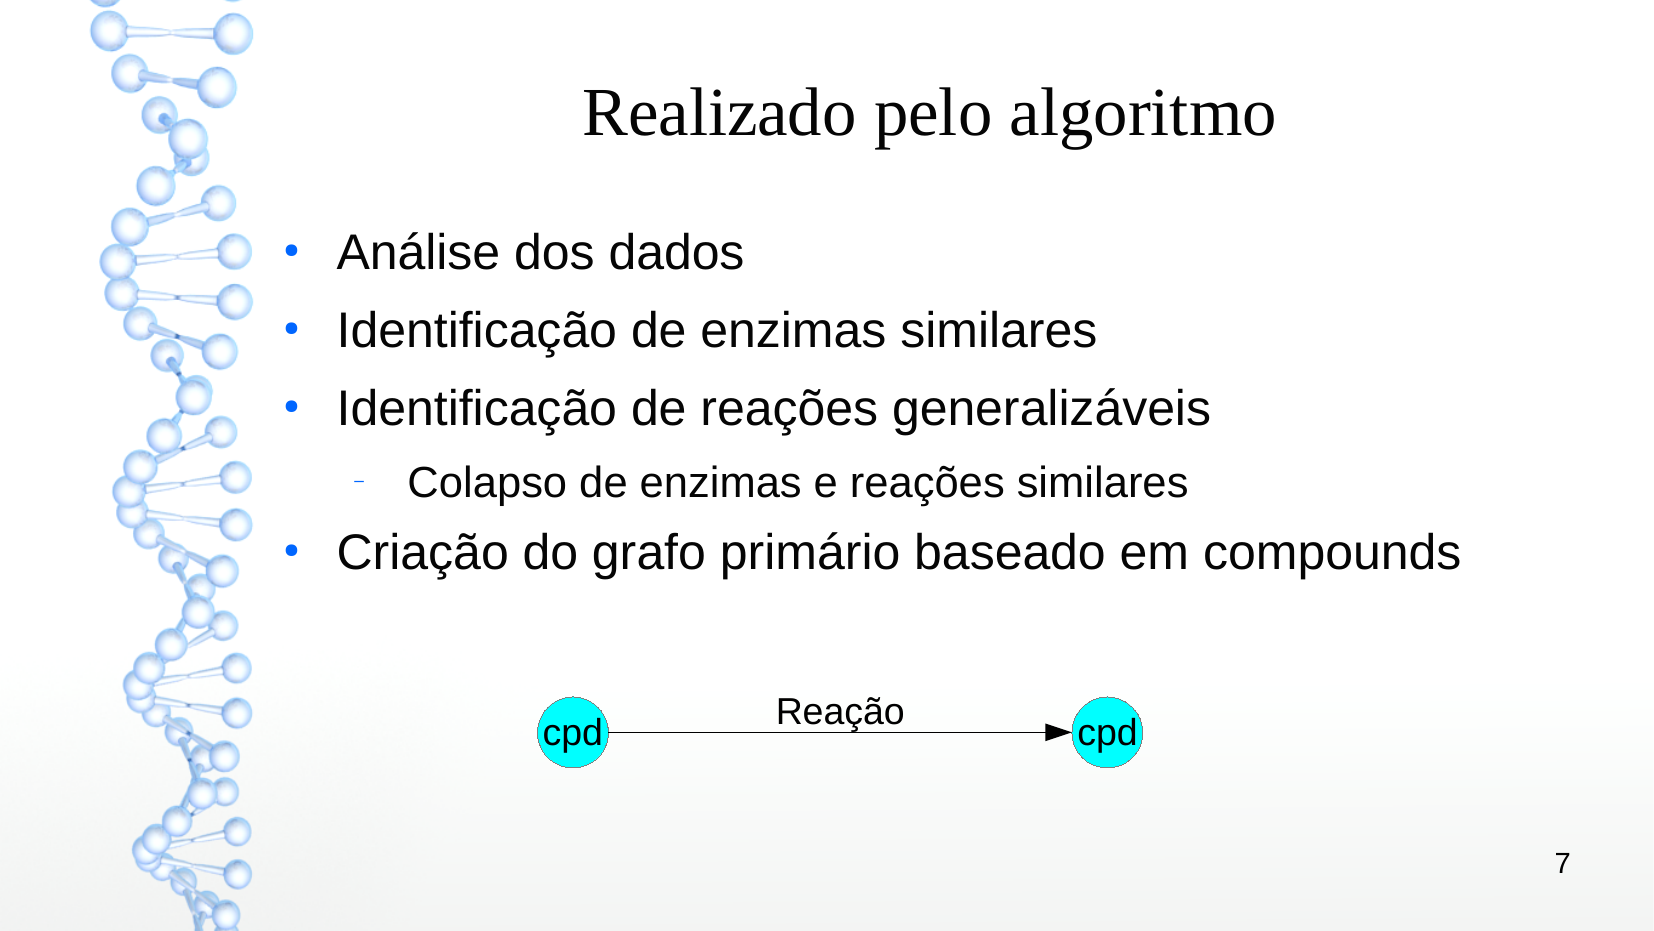

# Realizado pelo algoritmo
Análise dos dados
Identificação de enzimas similares
Identificação de reações generalizáveis
Colapso de enzimas e reações similares
Criação do grafo primário baseado em compounds
cpd
cpd
7